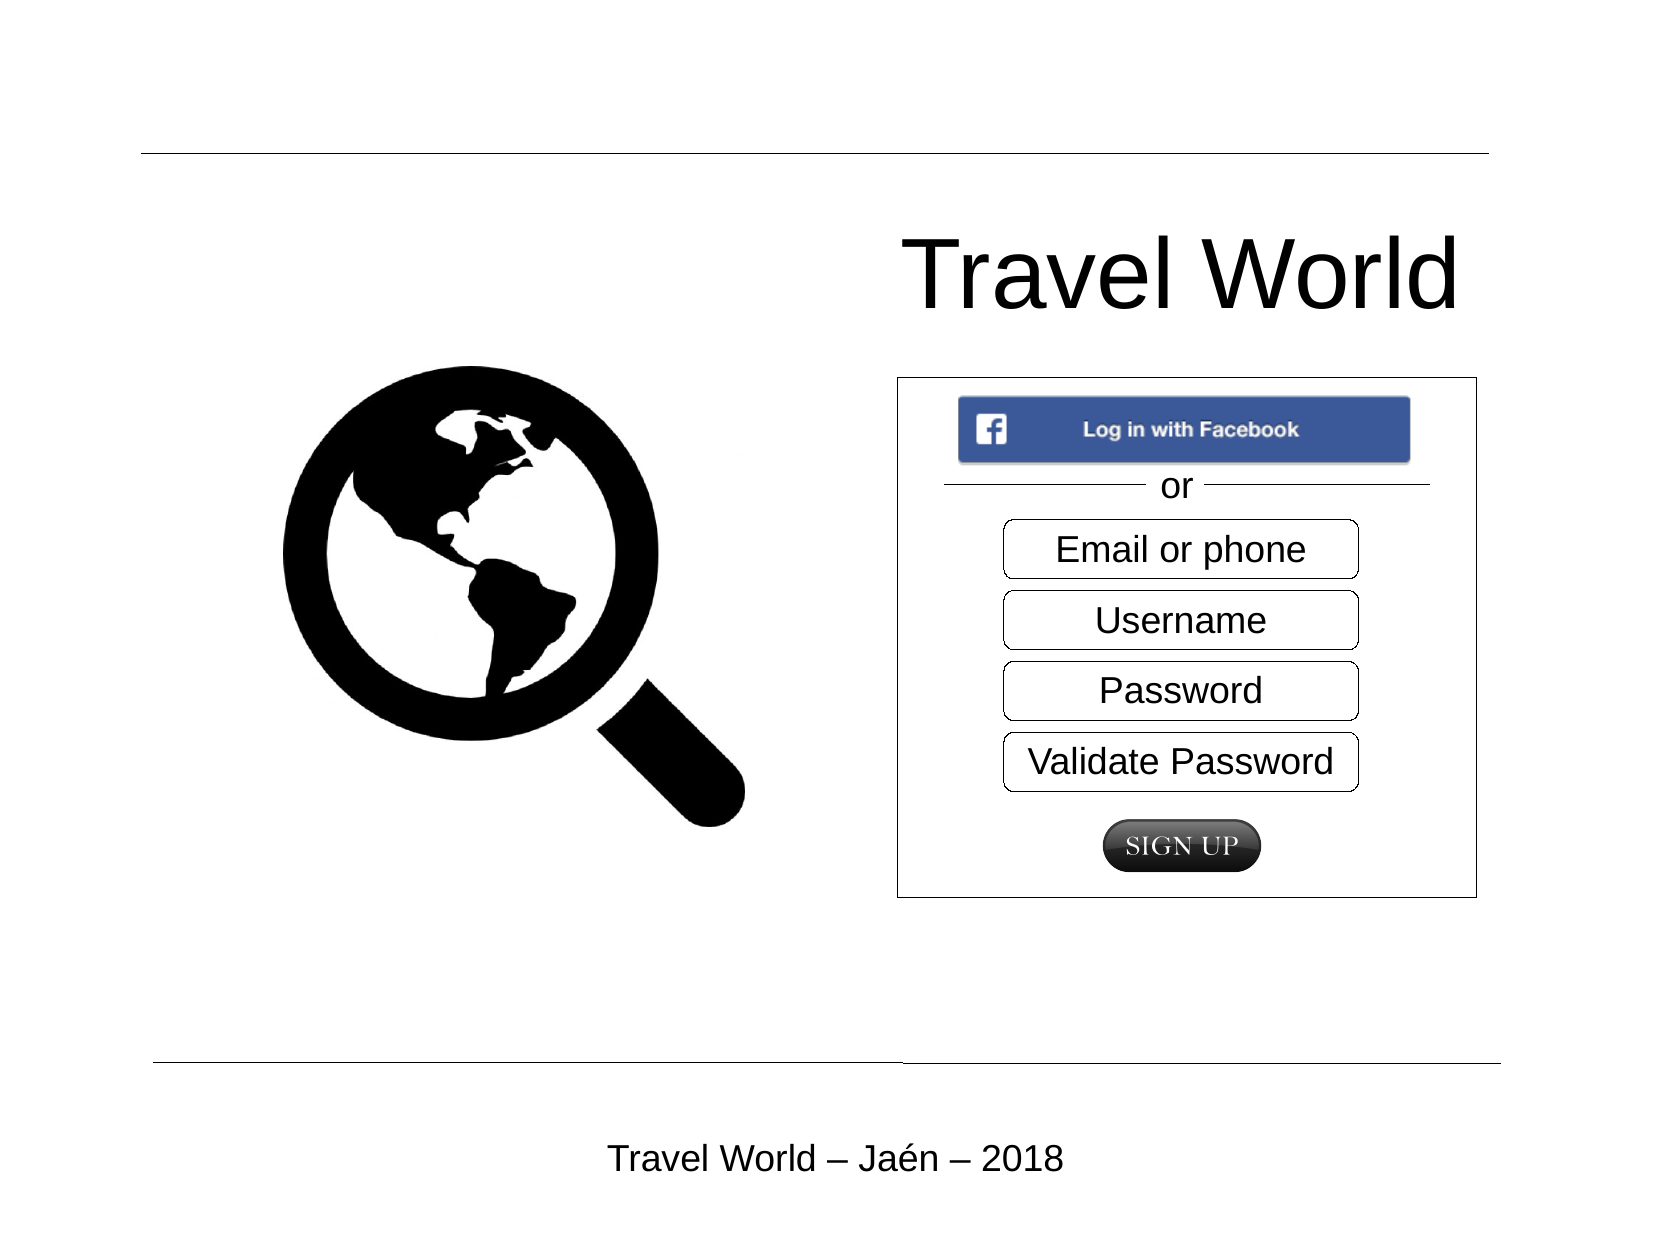

Travel World
or
Email or phone
Username
Password
Validate Password
		Travel World – Jaén – 2018